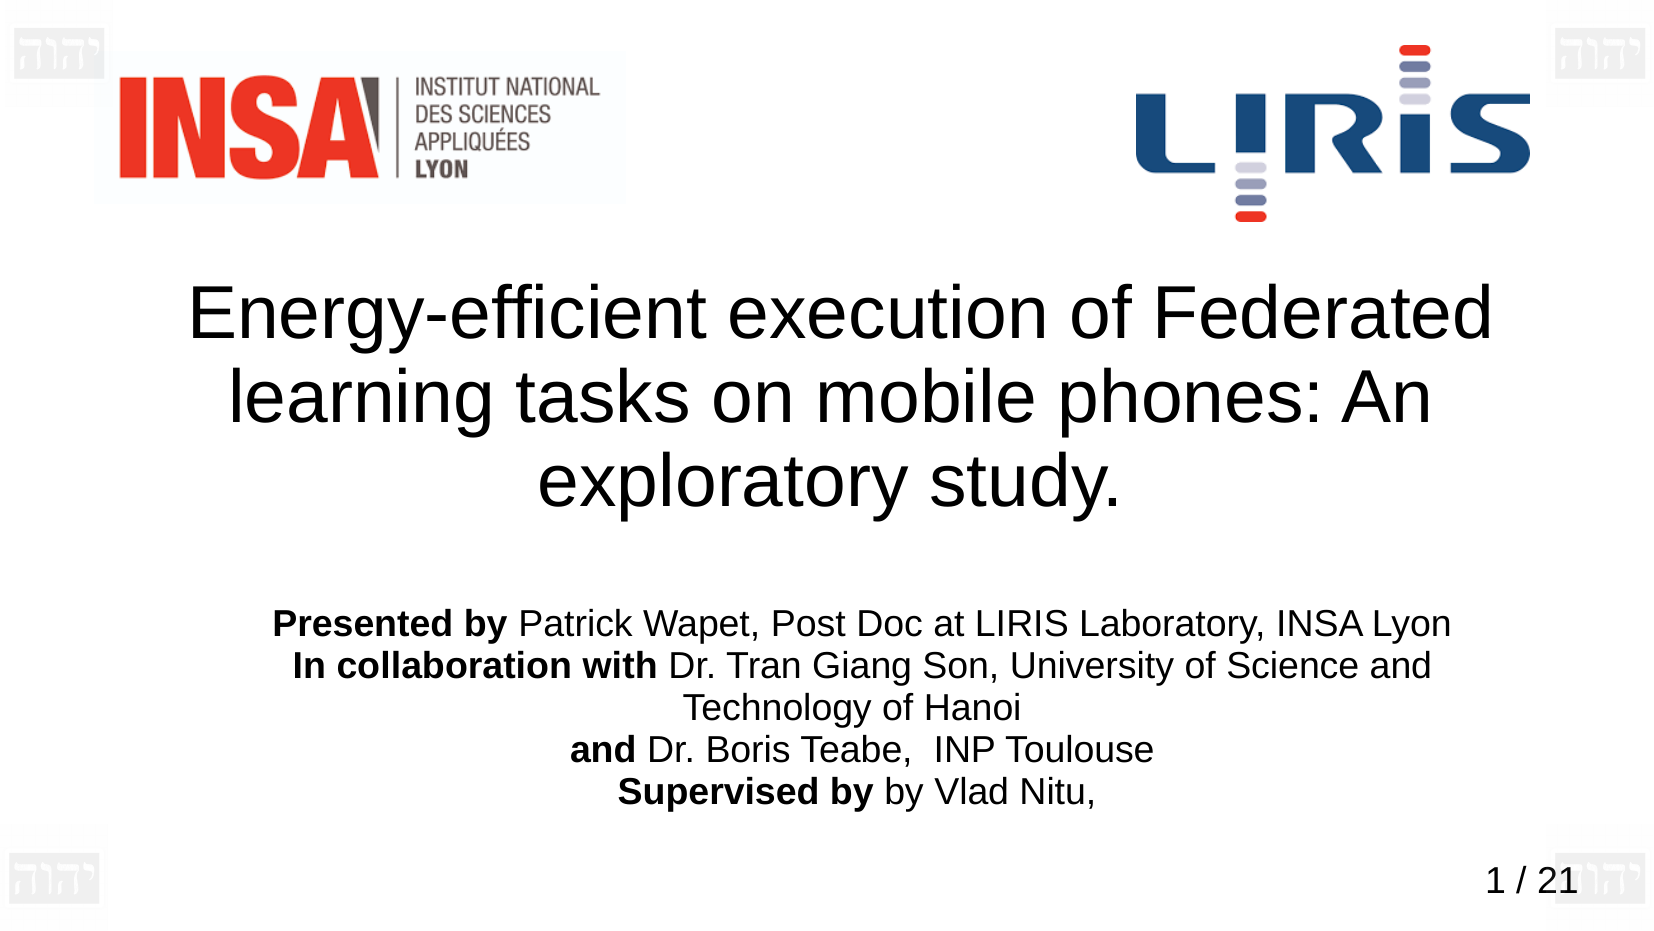

# Energy-efficient execution of Federated learning tasks on mobile phones: An exploratory study.
Presented by Patrick Wapet, Post Doc at LIRIS Laboratory, INSA Lyon
In collaboration with Dr. Tran Giang Son, University of Science and Technology of Hanoi
and Dr. Boris Teabe, INP Toulouse
Supervised by by Vlad Nitu,
1 / 21